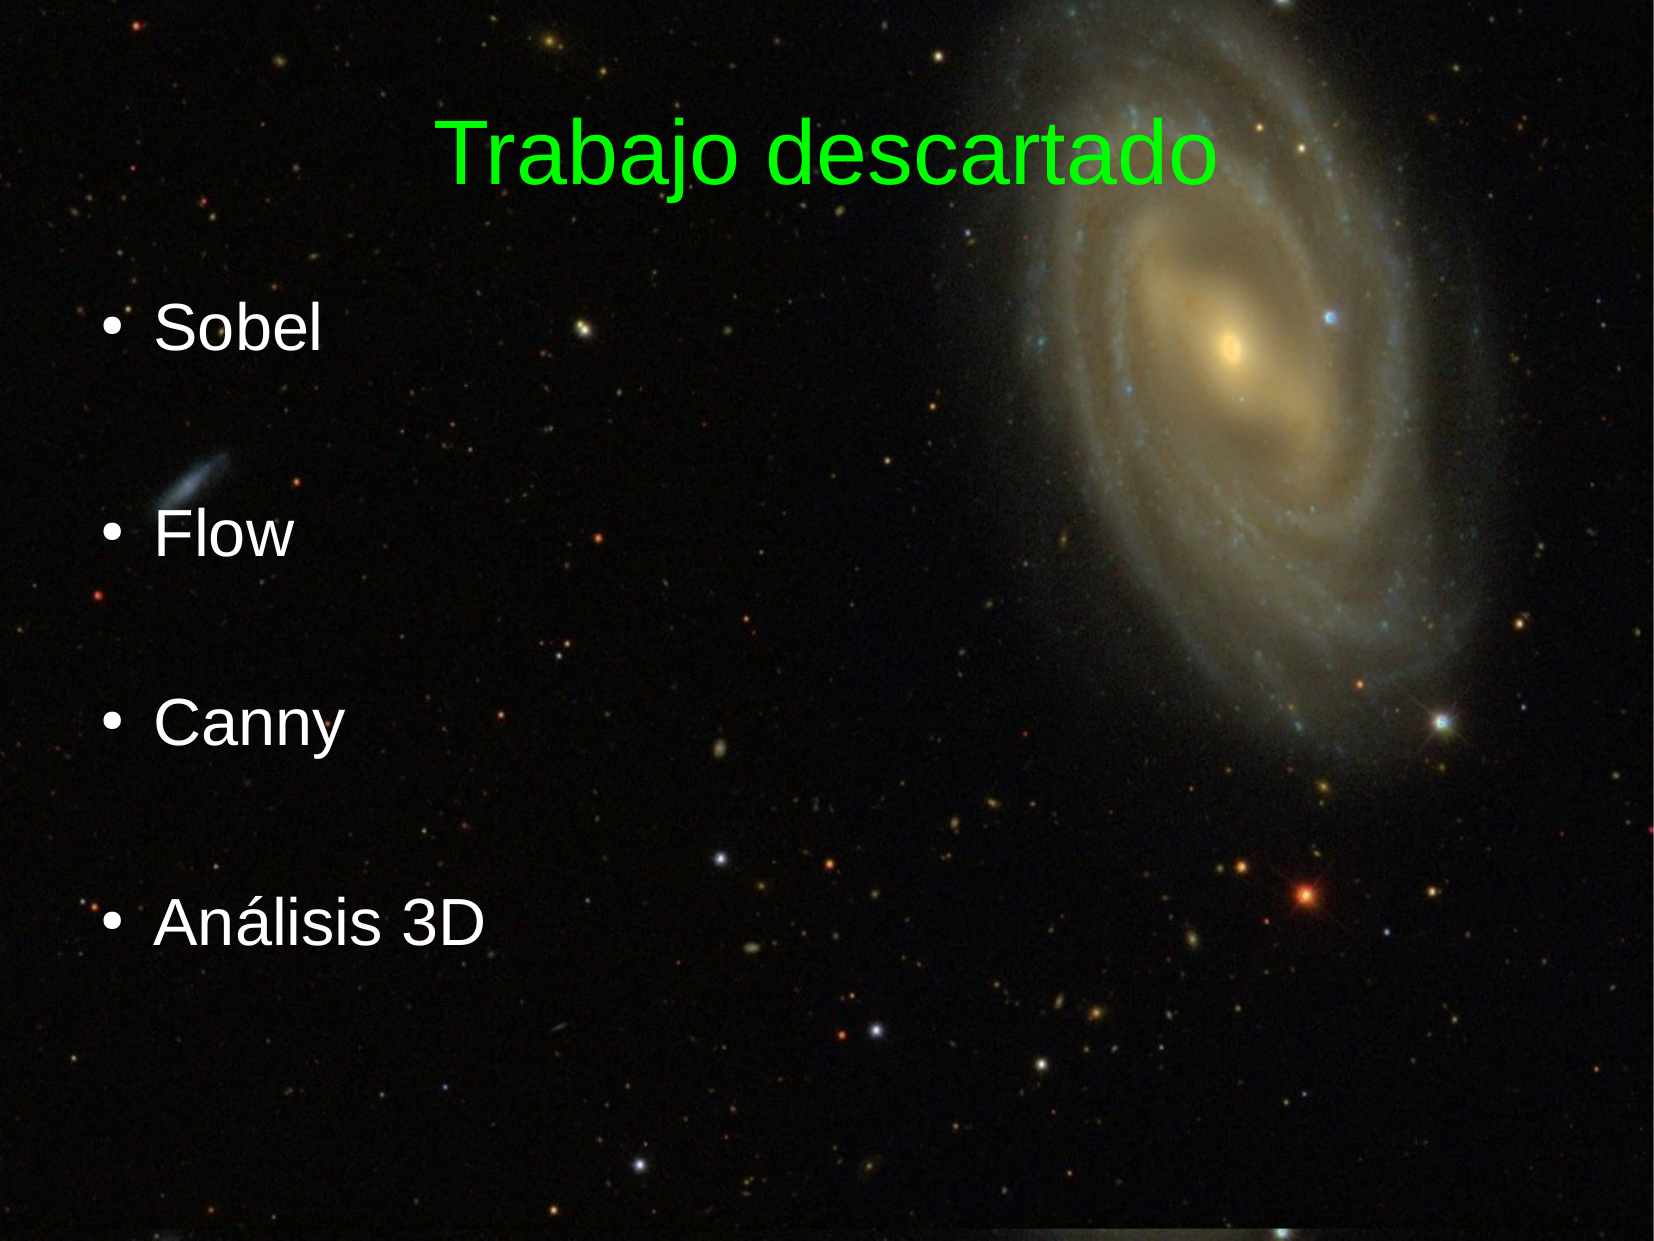

# Trabajo descartado
Sobel
Flow
Canny
Análisis 3D